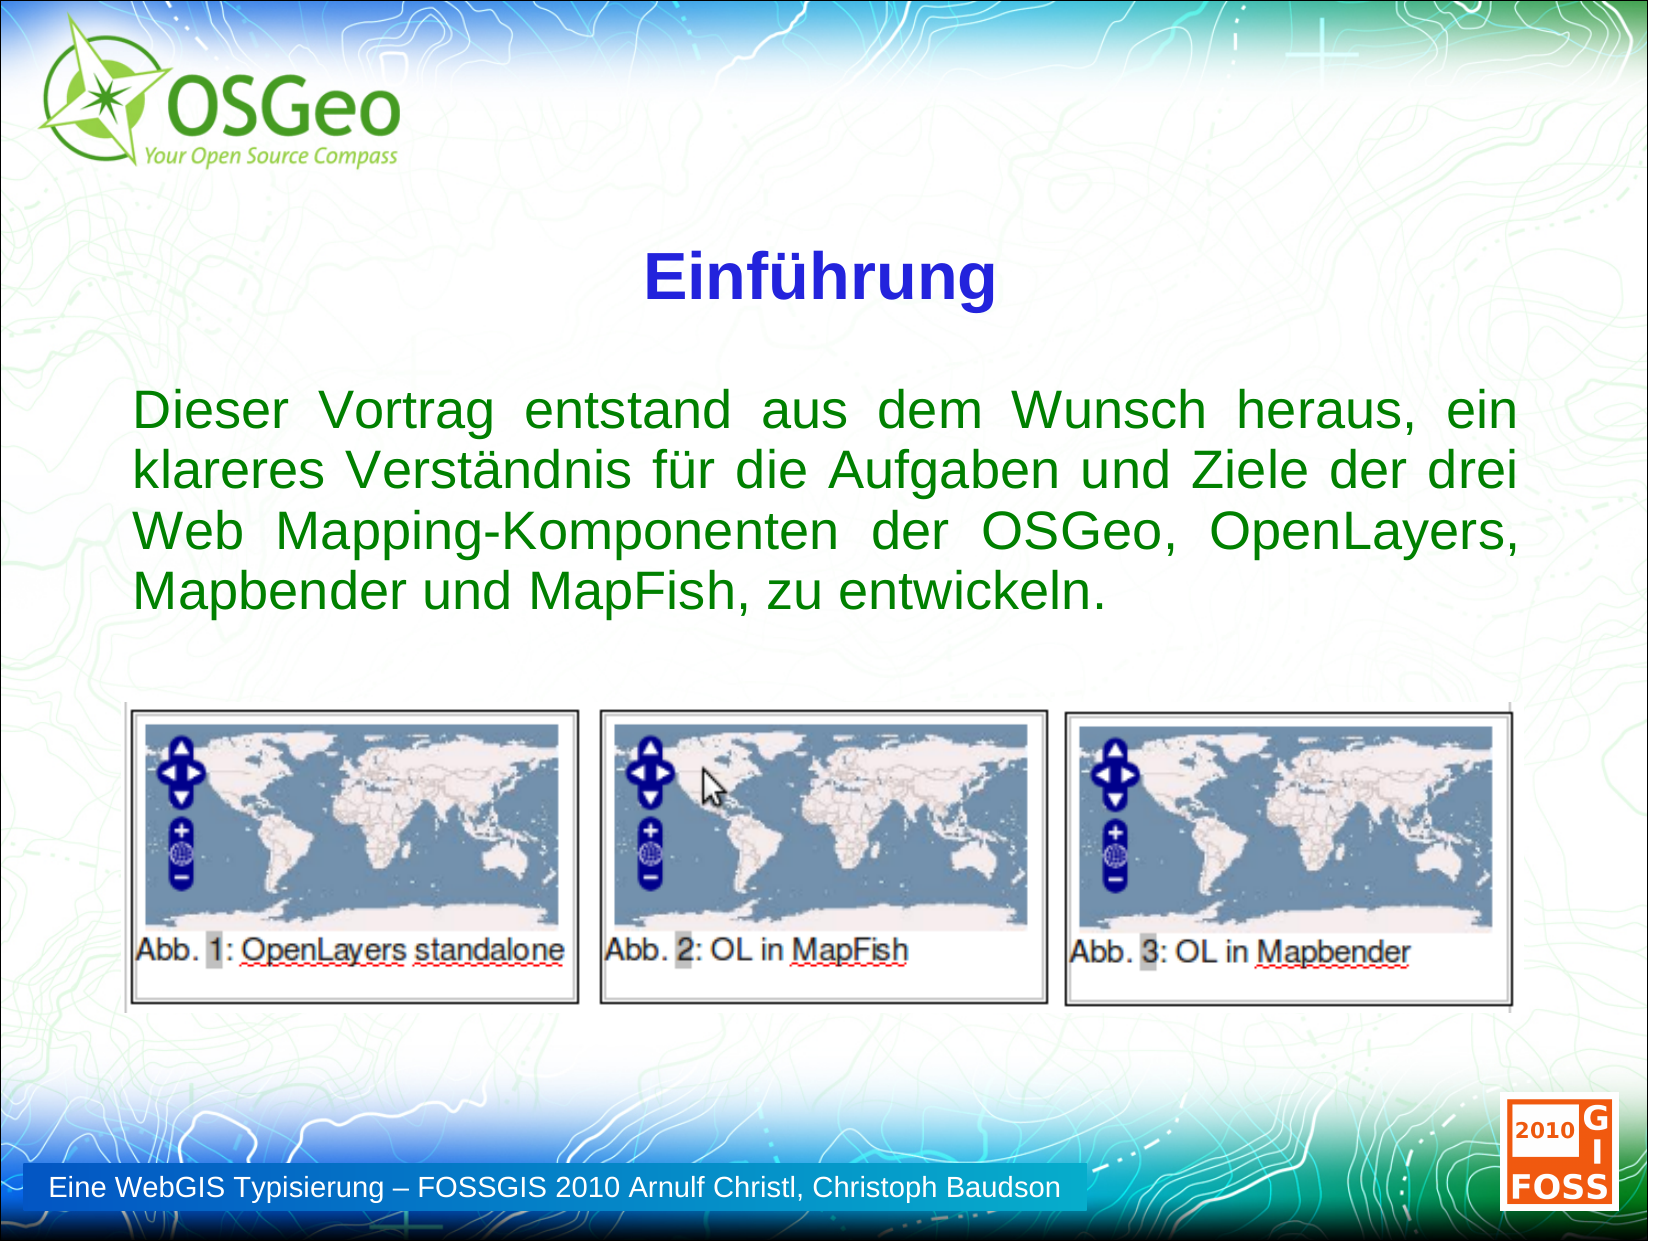

# Einführung
Dieser Vortrag entstand aus dem Wunsch heraus, ein klareres Verständnis für die Aufgaben und Ziele der drei Web Mapping-Komponenten der OSGeo, OpenLayers, Mapbender und MapFish, zu entwickeln.